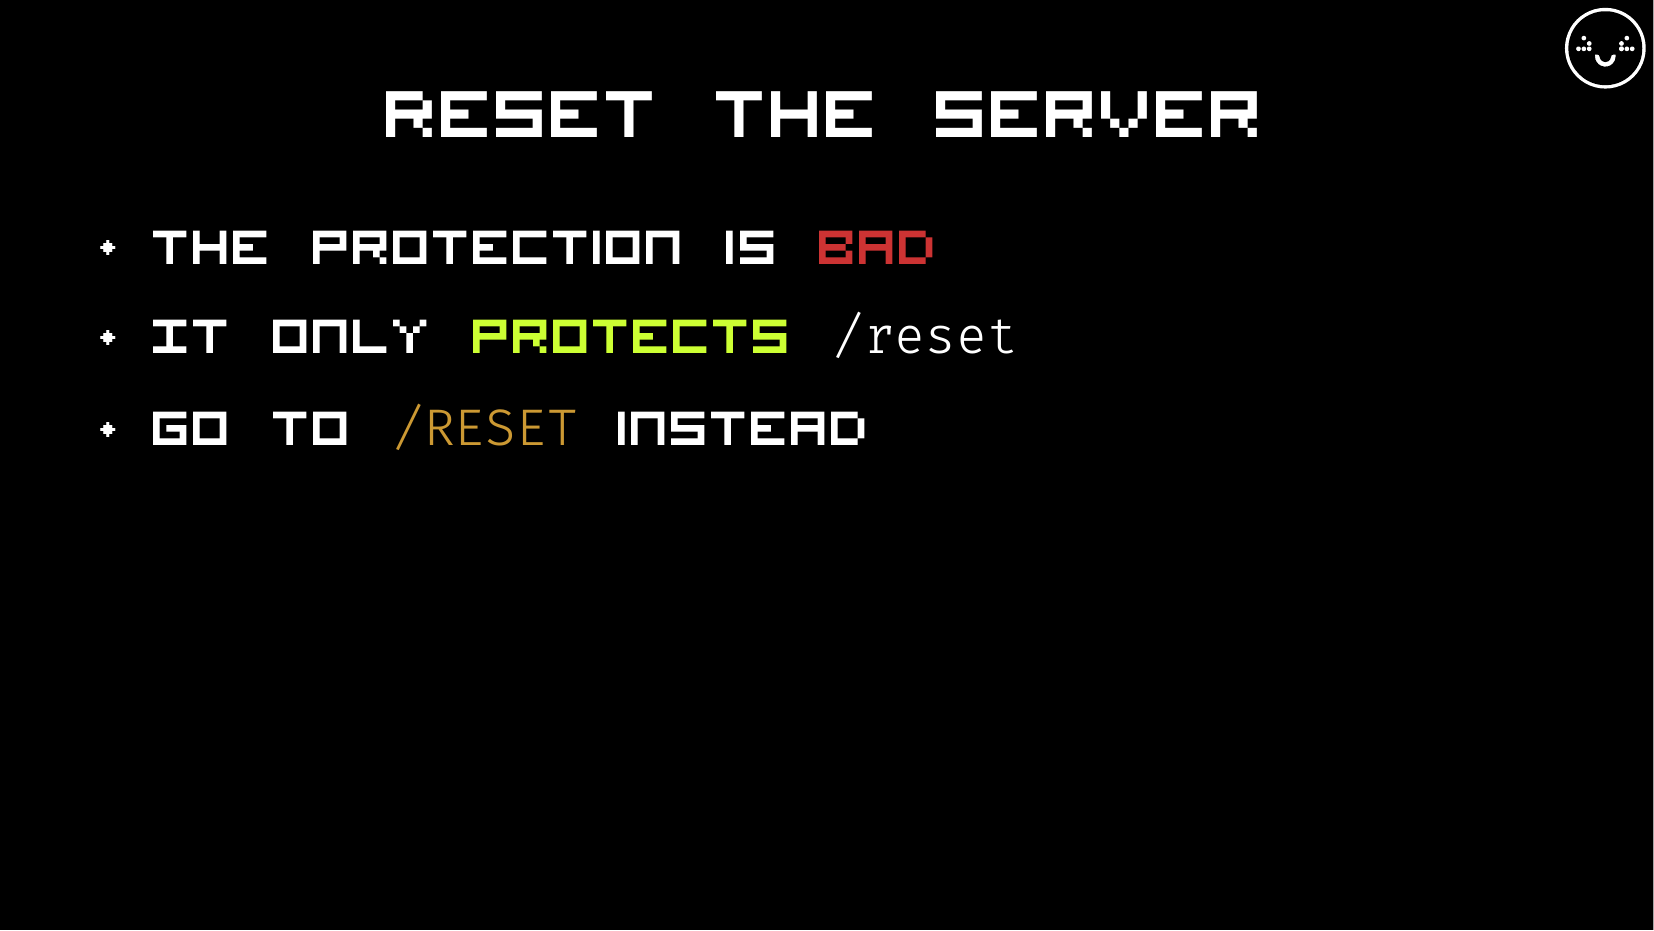

# Reset the server
The protection is bad
It only protects /reset
Go to /RESET instead